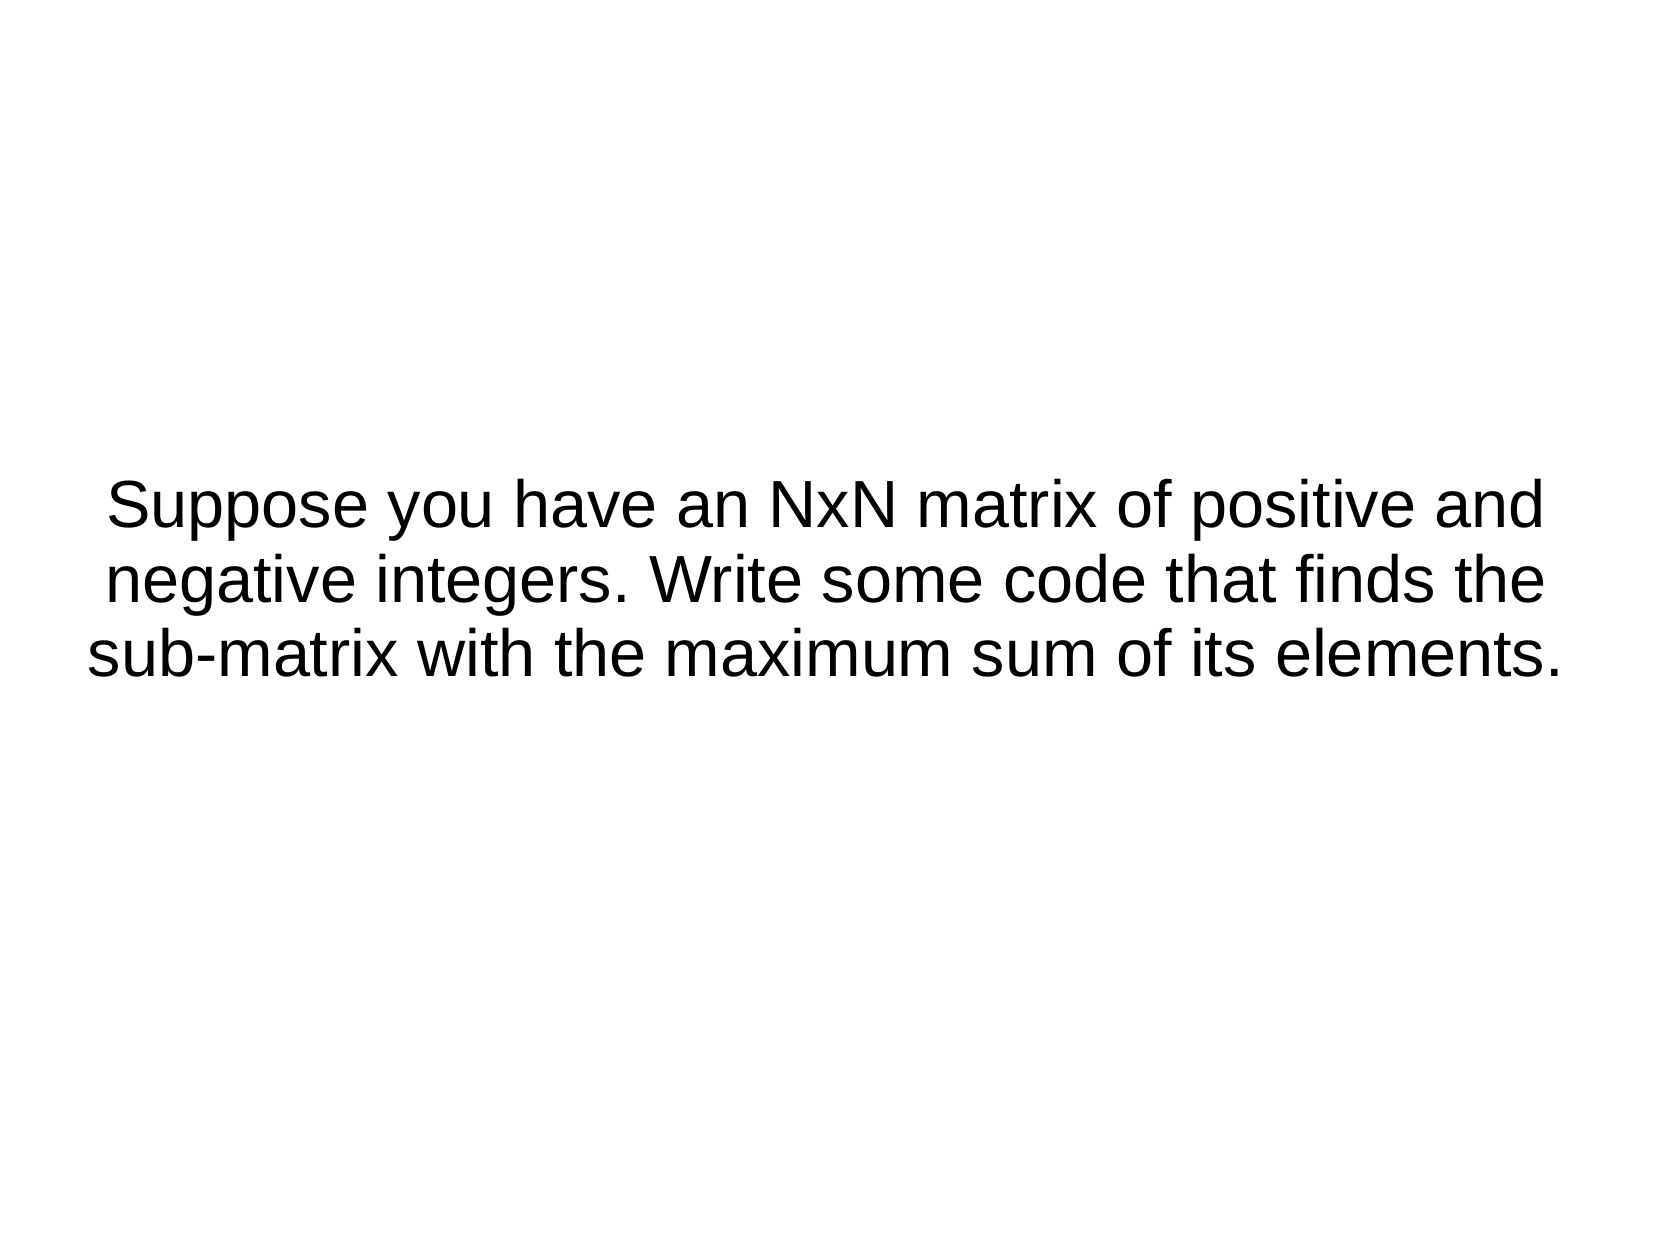

# Suppose you have an NxN matrix of positive and negative integers. Write some code that finds the sub-matrix with the maximum sum of its elements.